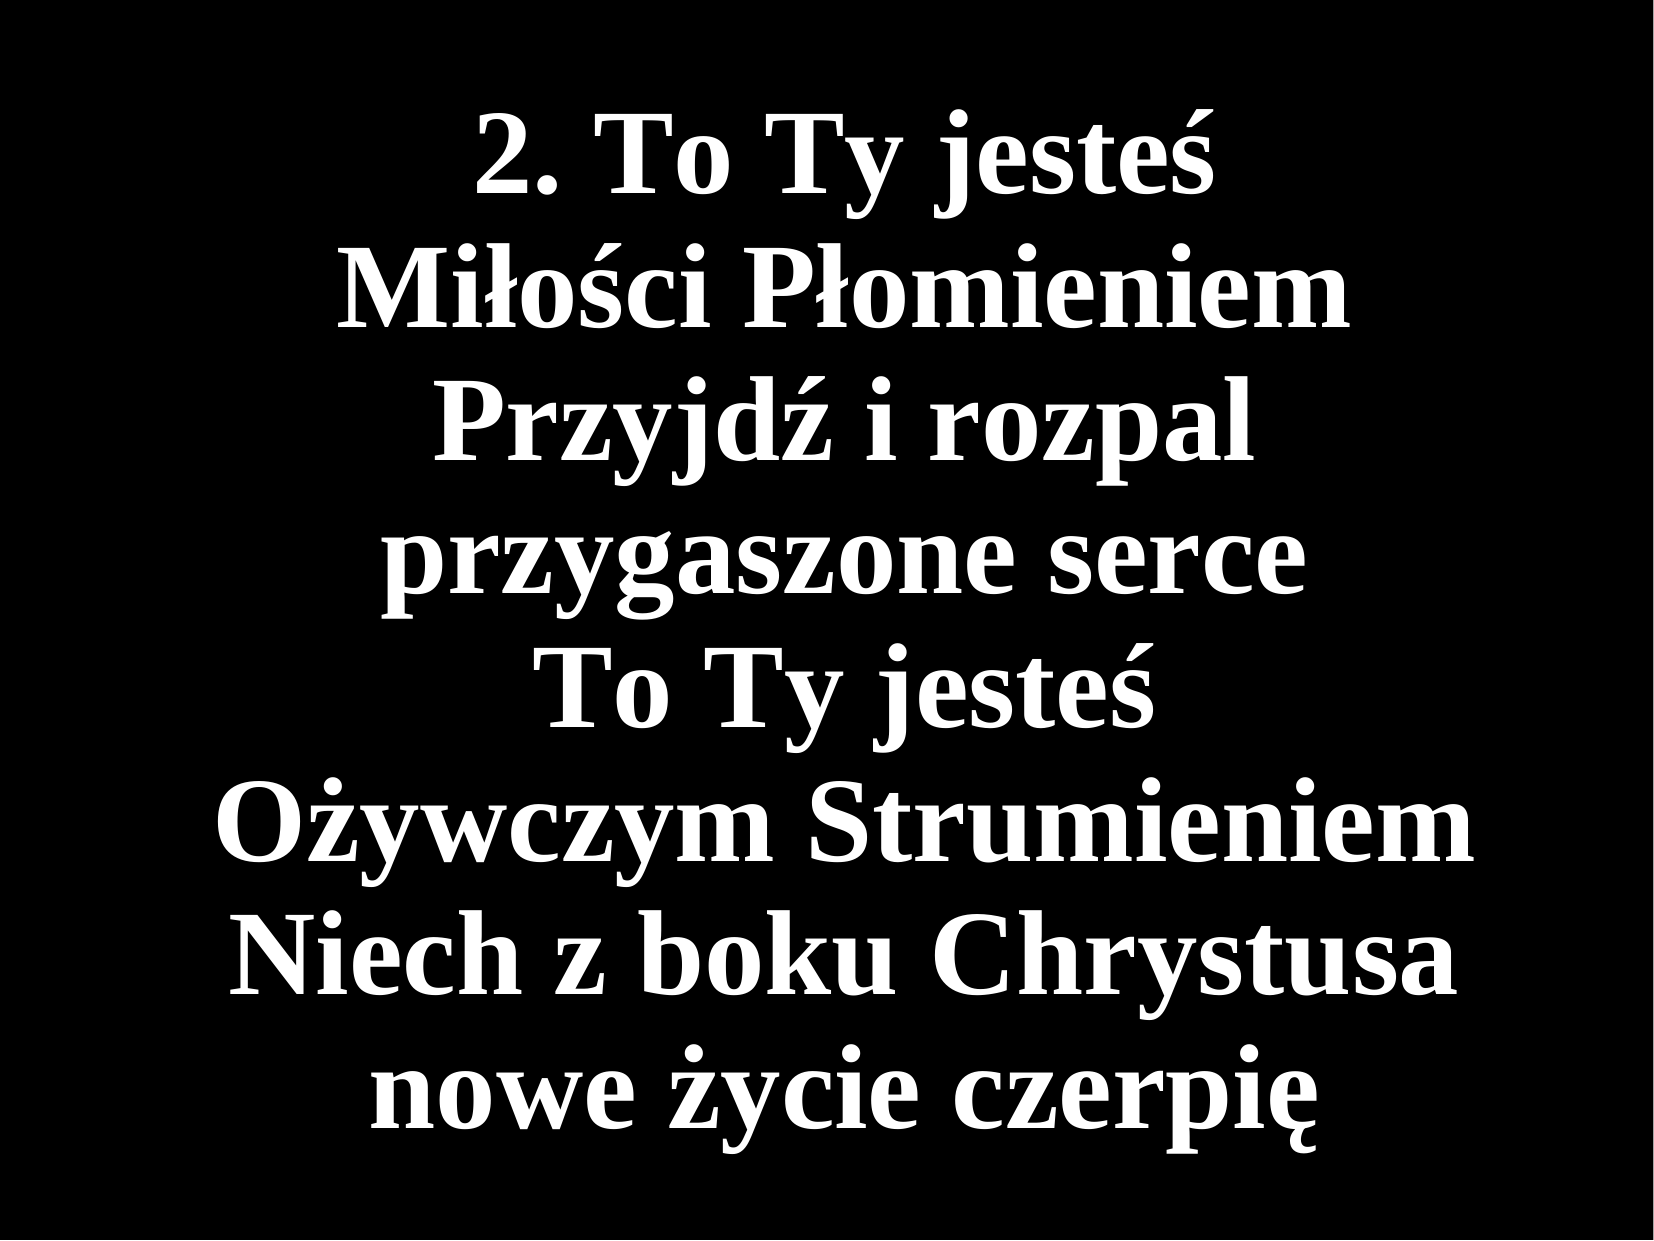

# 2. To Ty jesteś
Miłości Płomieniem
Przyjdź i rozpal
przygaszone serce
To Ty jesteś
Ożywczym Strumieniem
Niech z boku Chrystusa
nowe życie czerpię